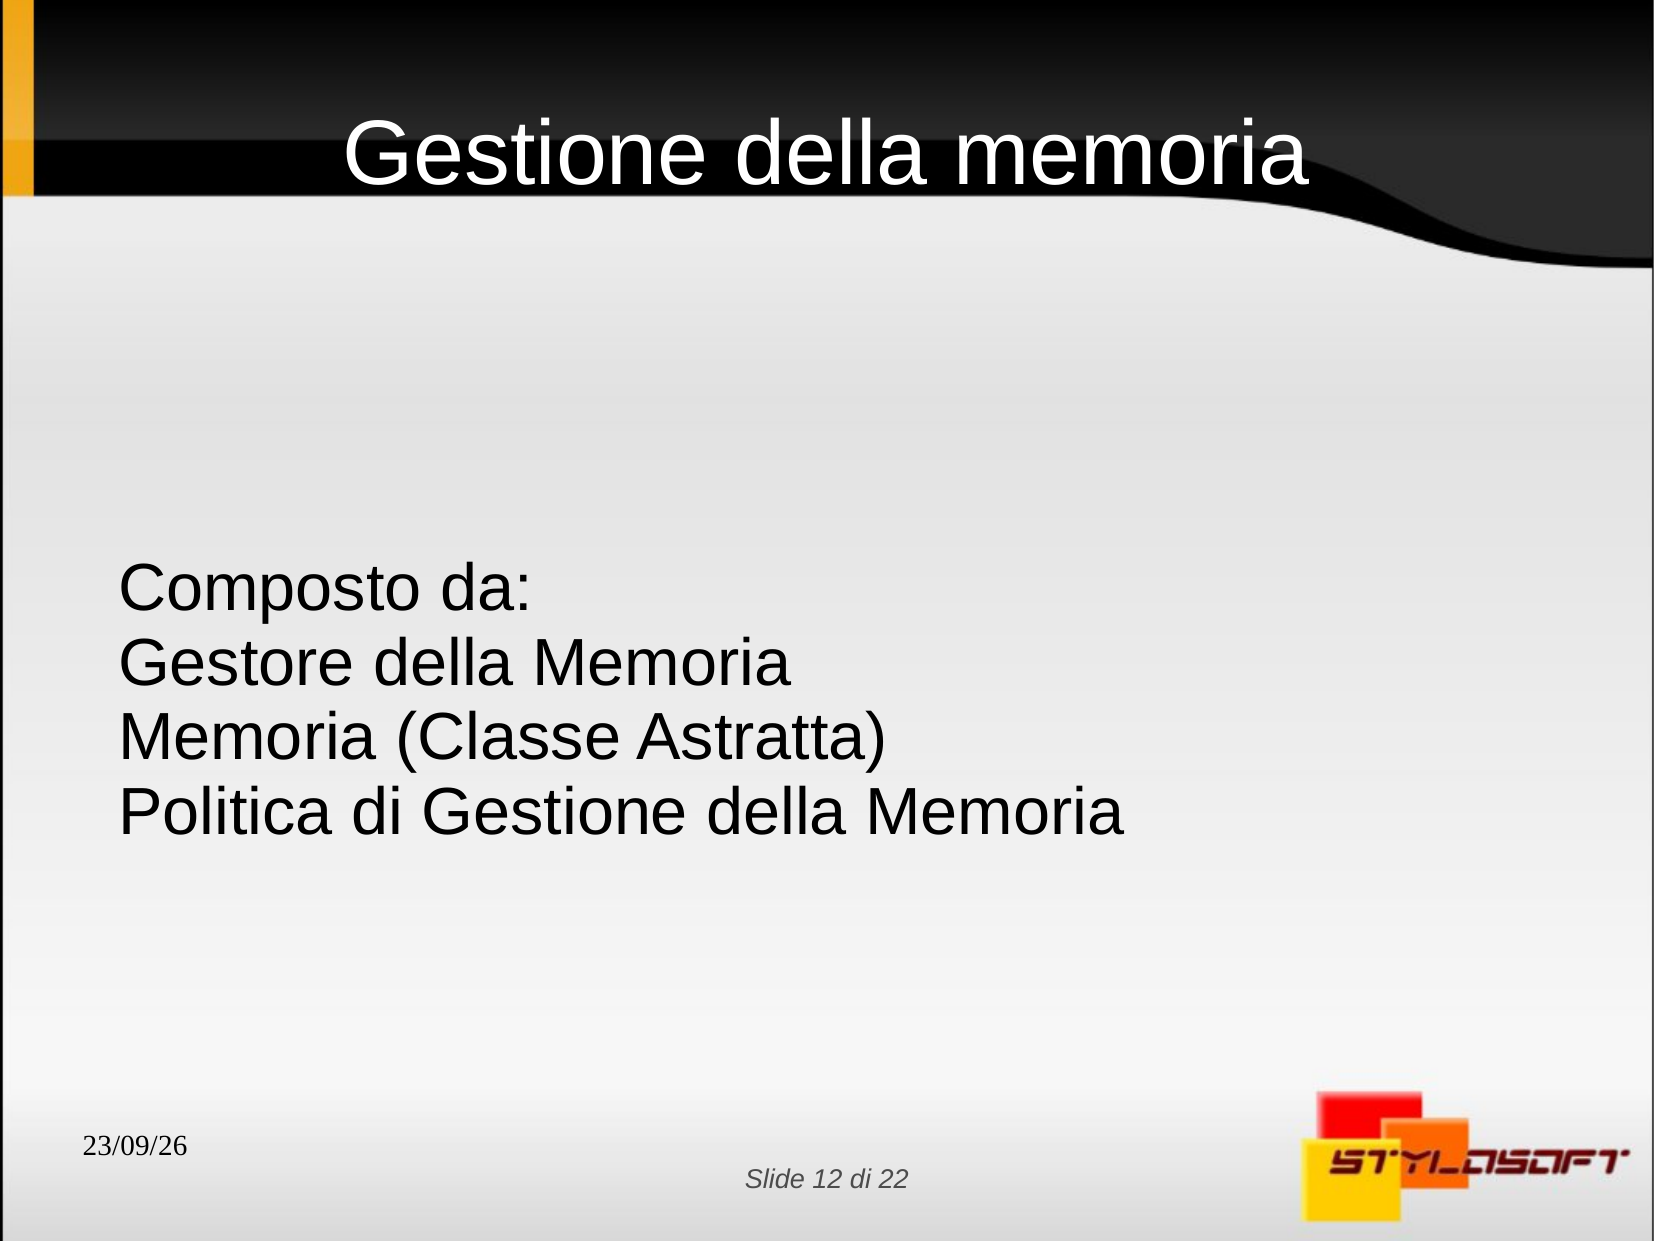

# Gestione della memoria
Composto da:
Gestore della Memoria
Memoria (Classe Astratta)
Politica di Gestione della Memoria
Slide di 22